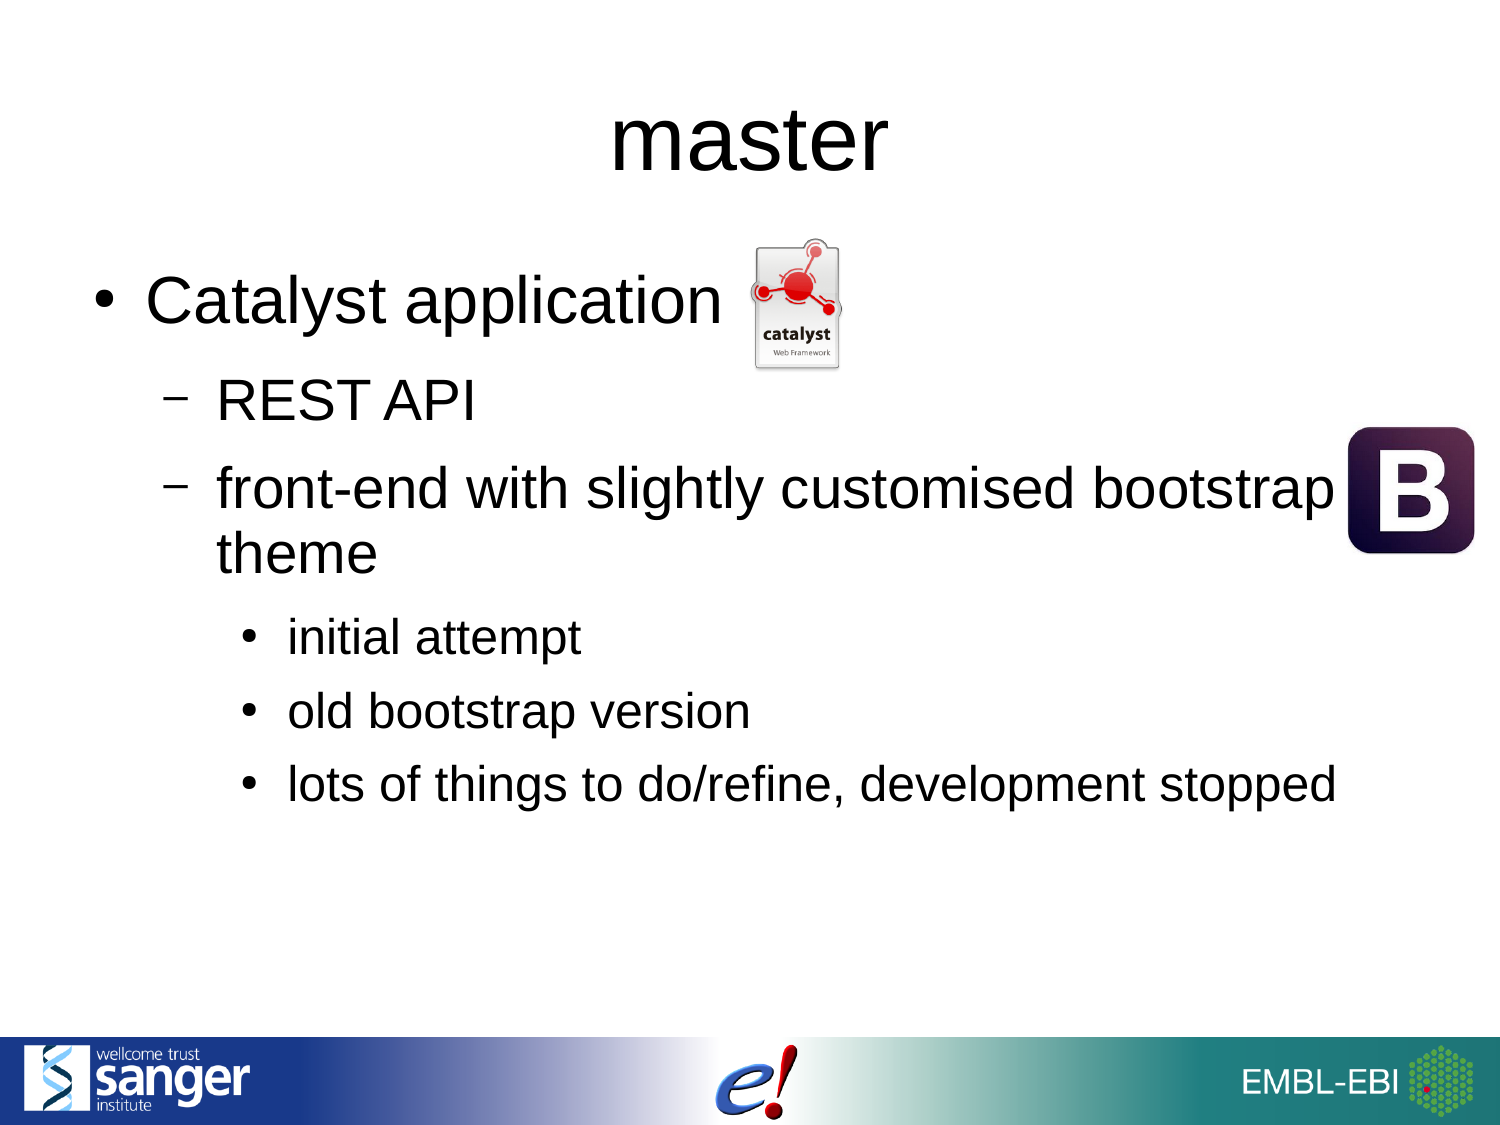

# master
Catalyst application
REST API
front-end with slightly customised bootstrap theme
initial attempt
old bootstrap version
lots of things to do/refine, development stopped